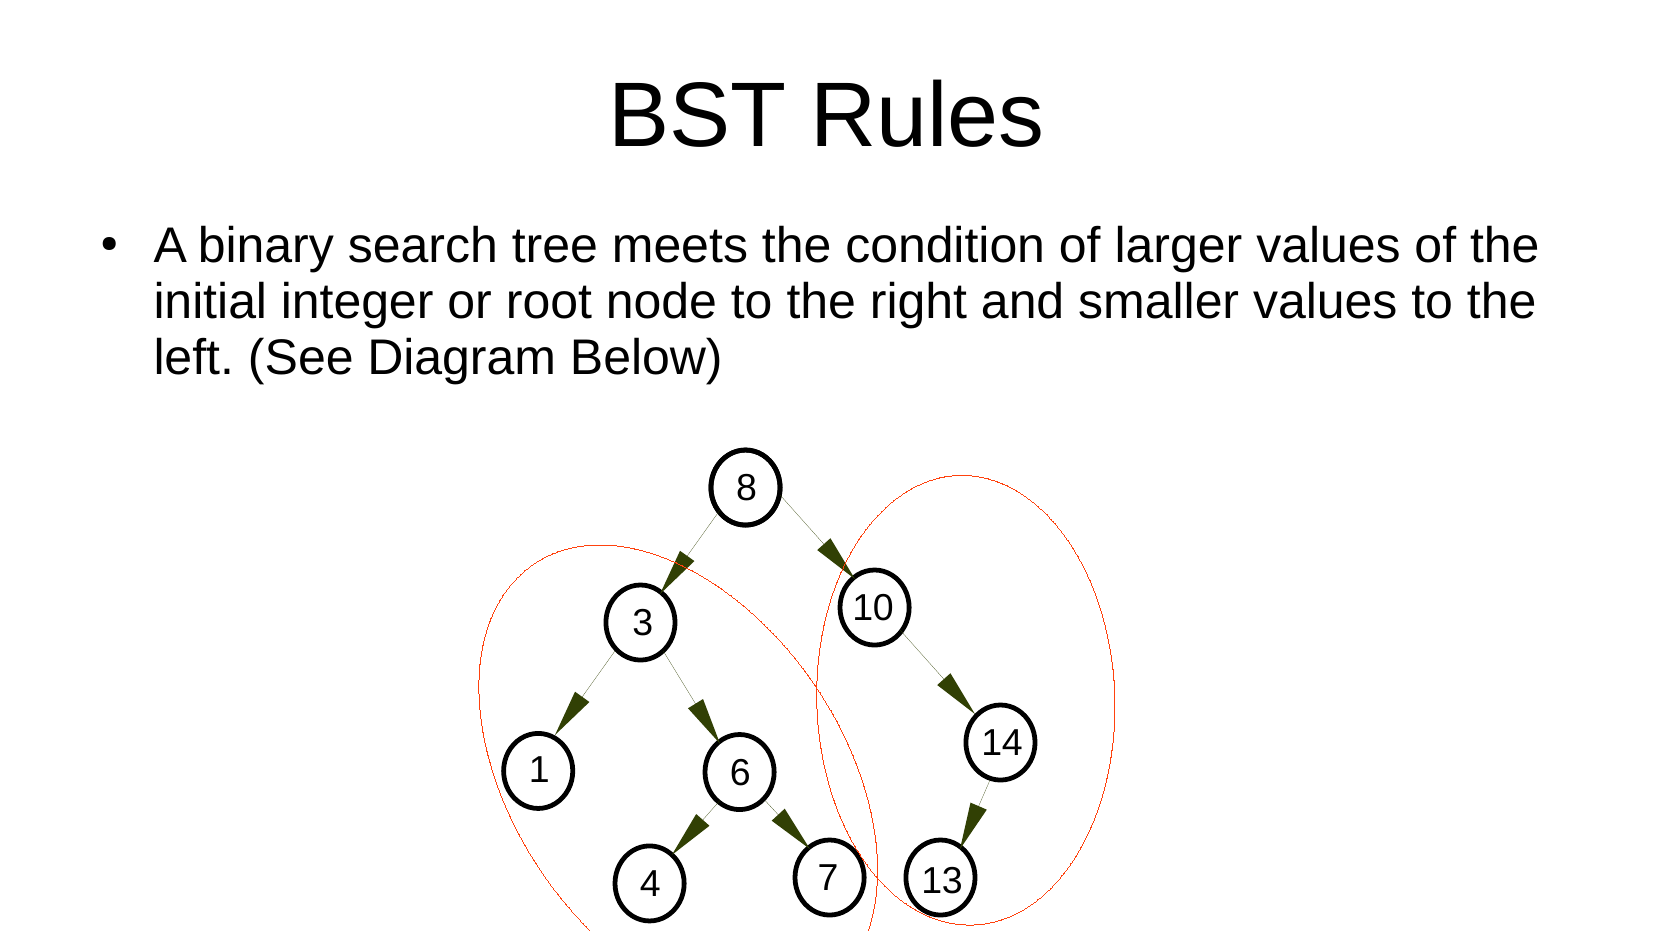

BST Rules
# A binary search tree meets the condition of larger values of the initial integer or root node to the right and smaller values to the left. (See Diagram Below)
8
10
3
14
1
6
7
13
4